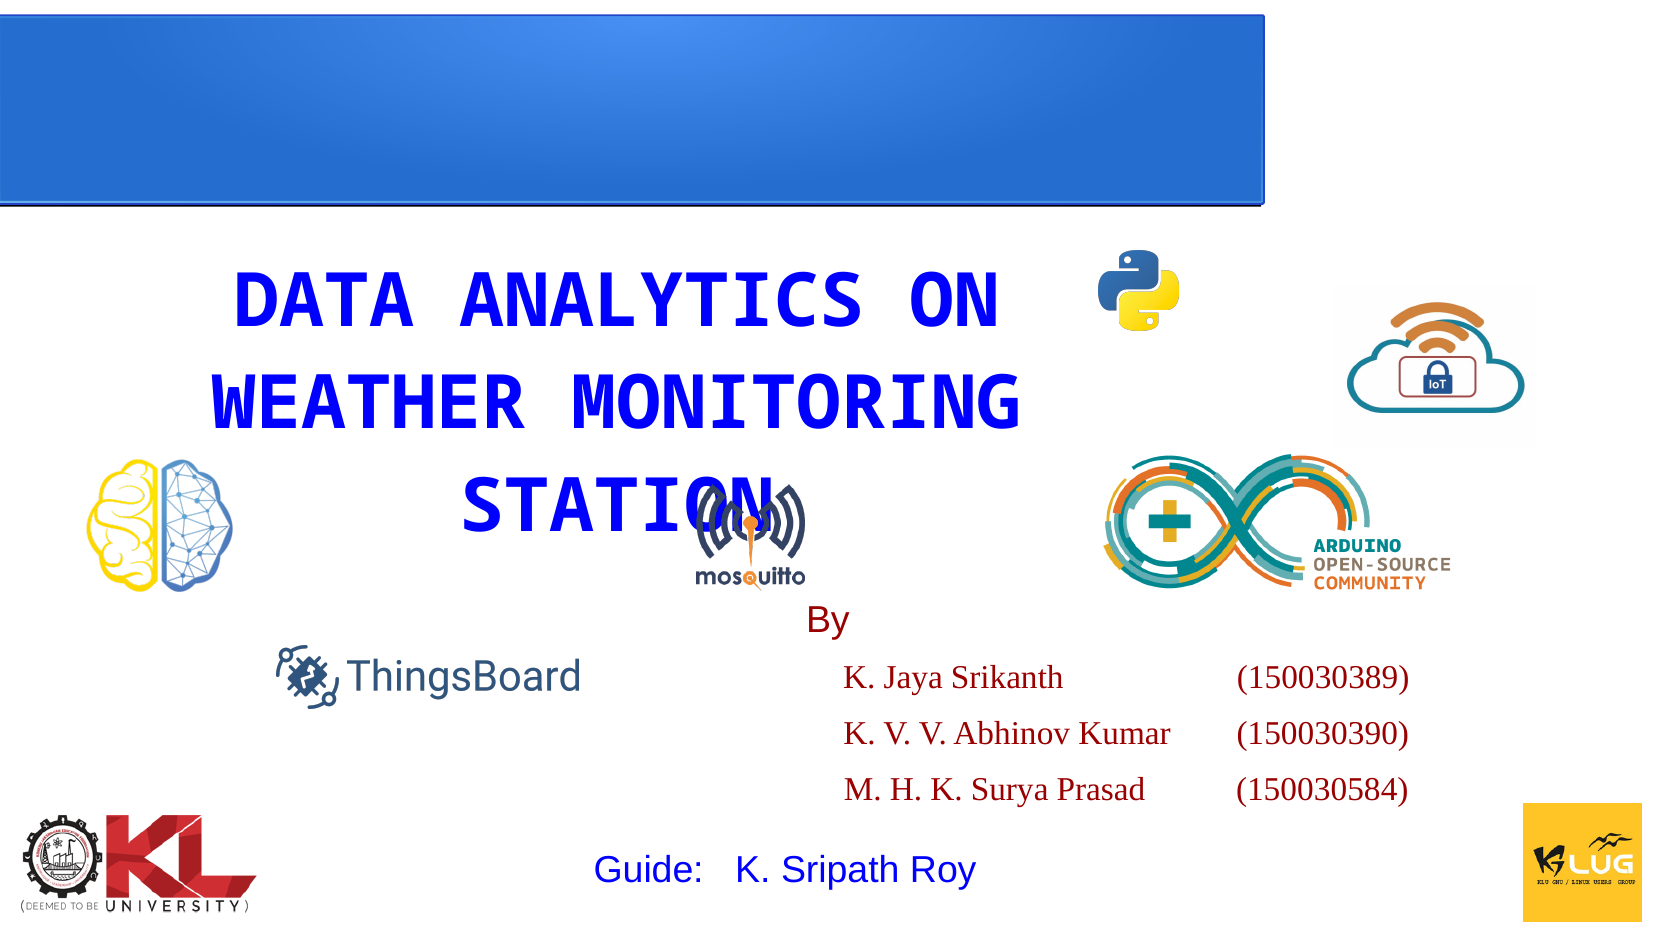

DATA ANALYTICS ON WEATHER MONITORING STATION
By
K. Jaya Srikanth (150030389)
K. V. V. Abhinov Kumar (150030390)
M. H. K. Surya Prasad (150030584)
Guide: K. Sripath Roy